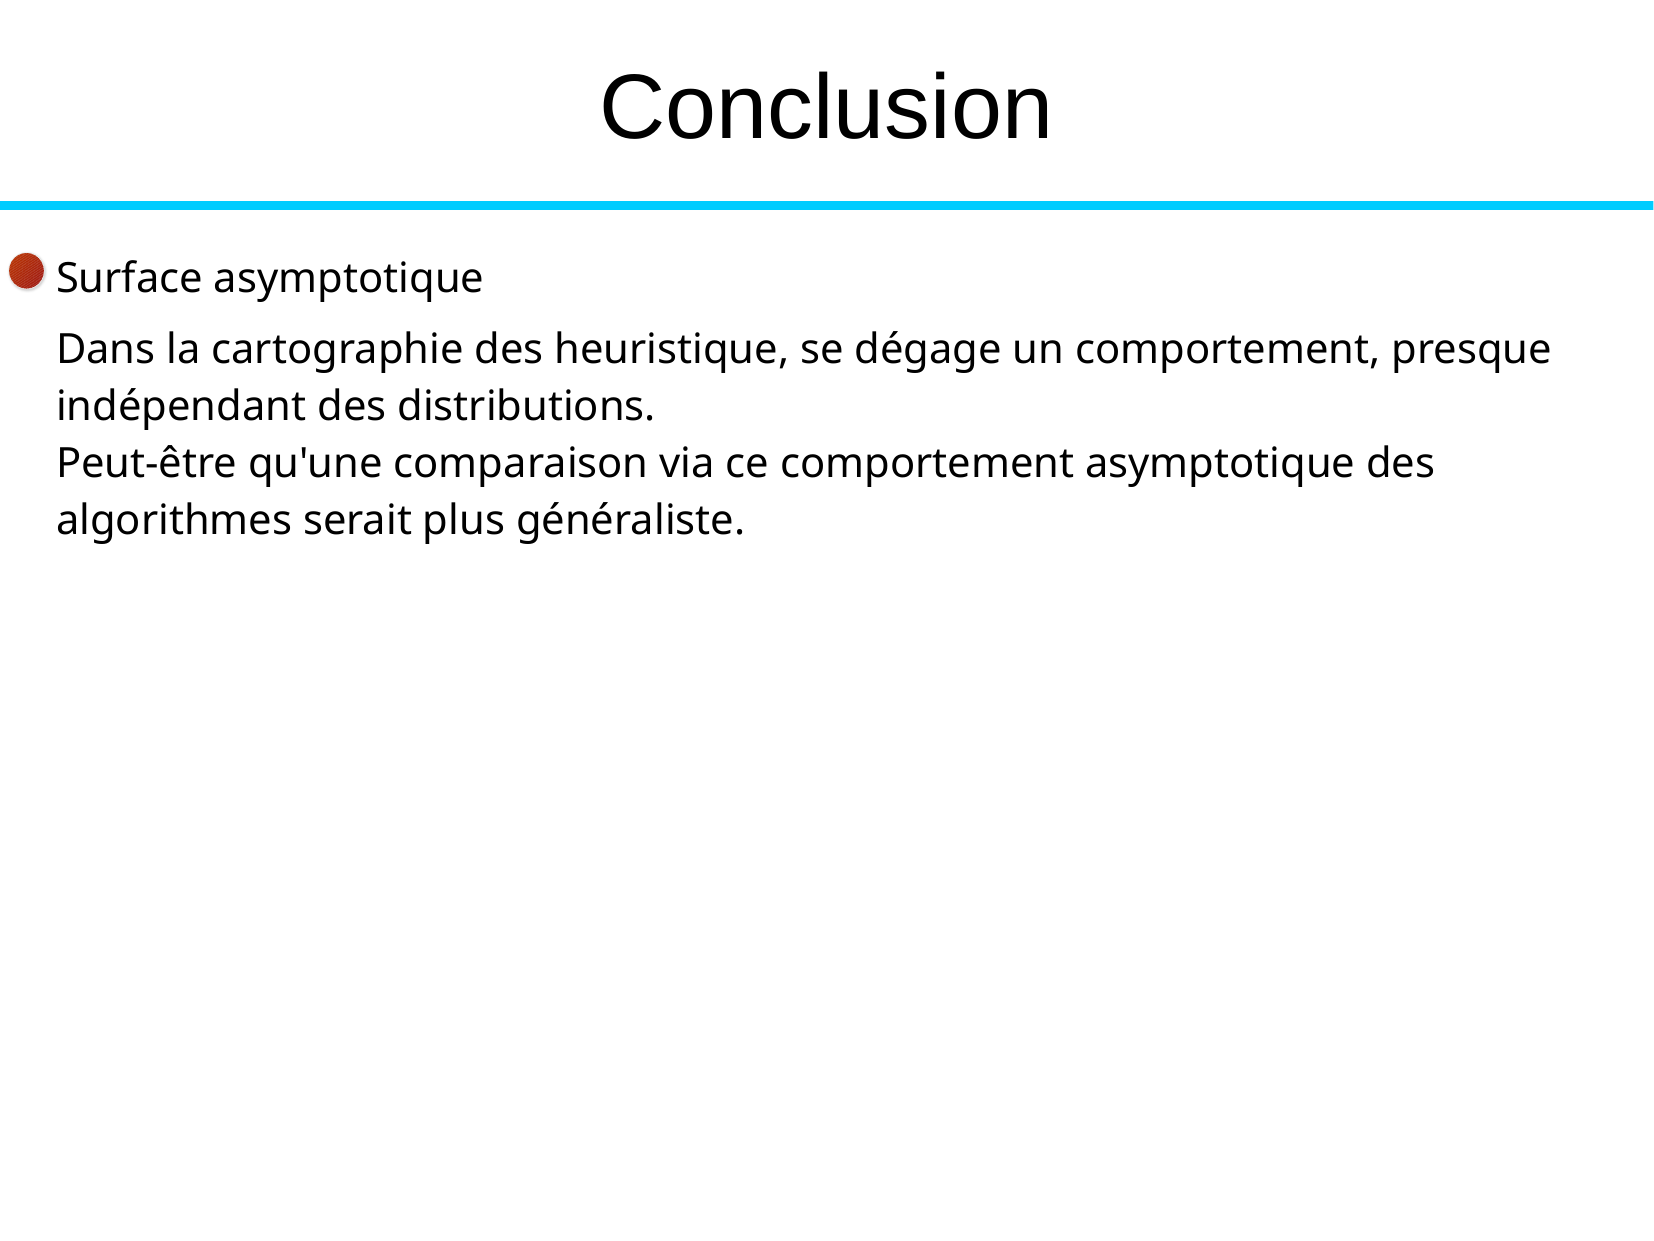

# Conclusion
Surface asymptotique
Dans la cartographie des heuristique, se dégage un comportement, presque indépendant des distributions.
Peut-être qu'une comparaison via ce comportement asymptotique des algorithmes serait plus généraliste.